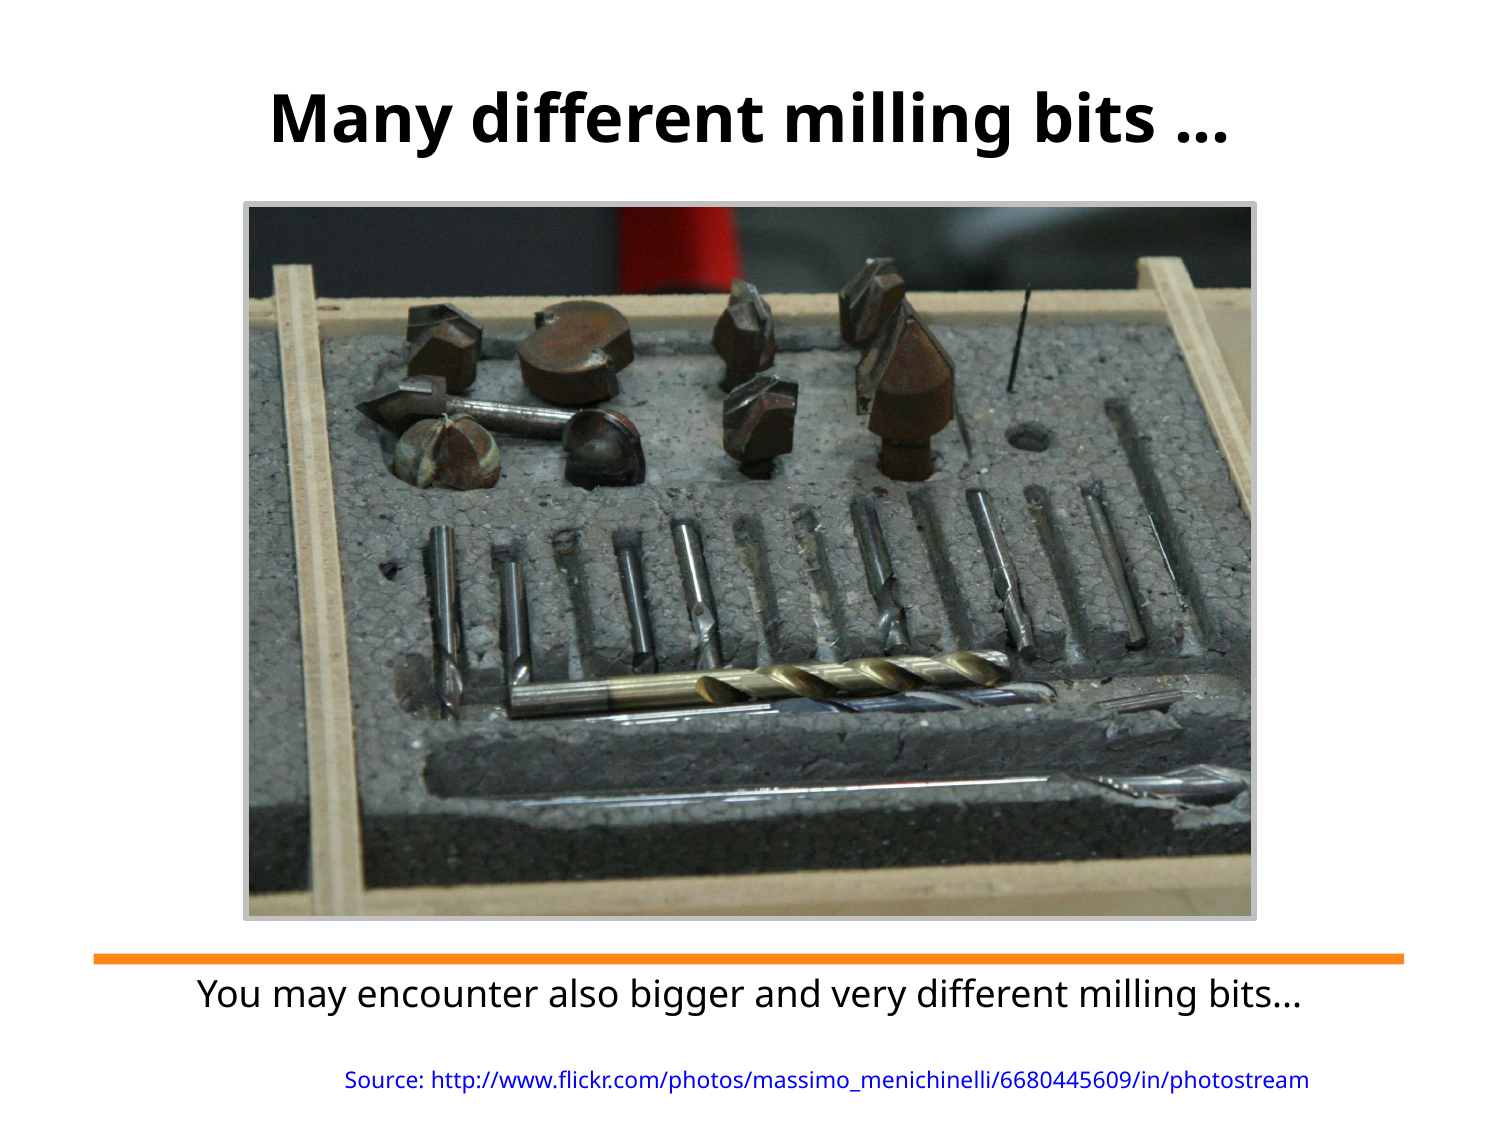

# Many different milling bits ...
You may encounter also bigger and very different milling bits...
Source: http://www.flickr.com/photos/massimo_menichinelli/6680445609/in/photostream